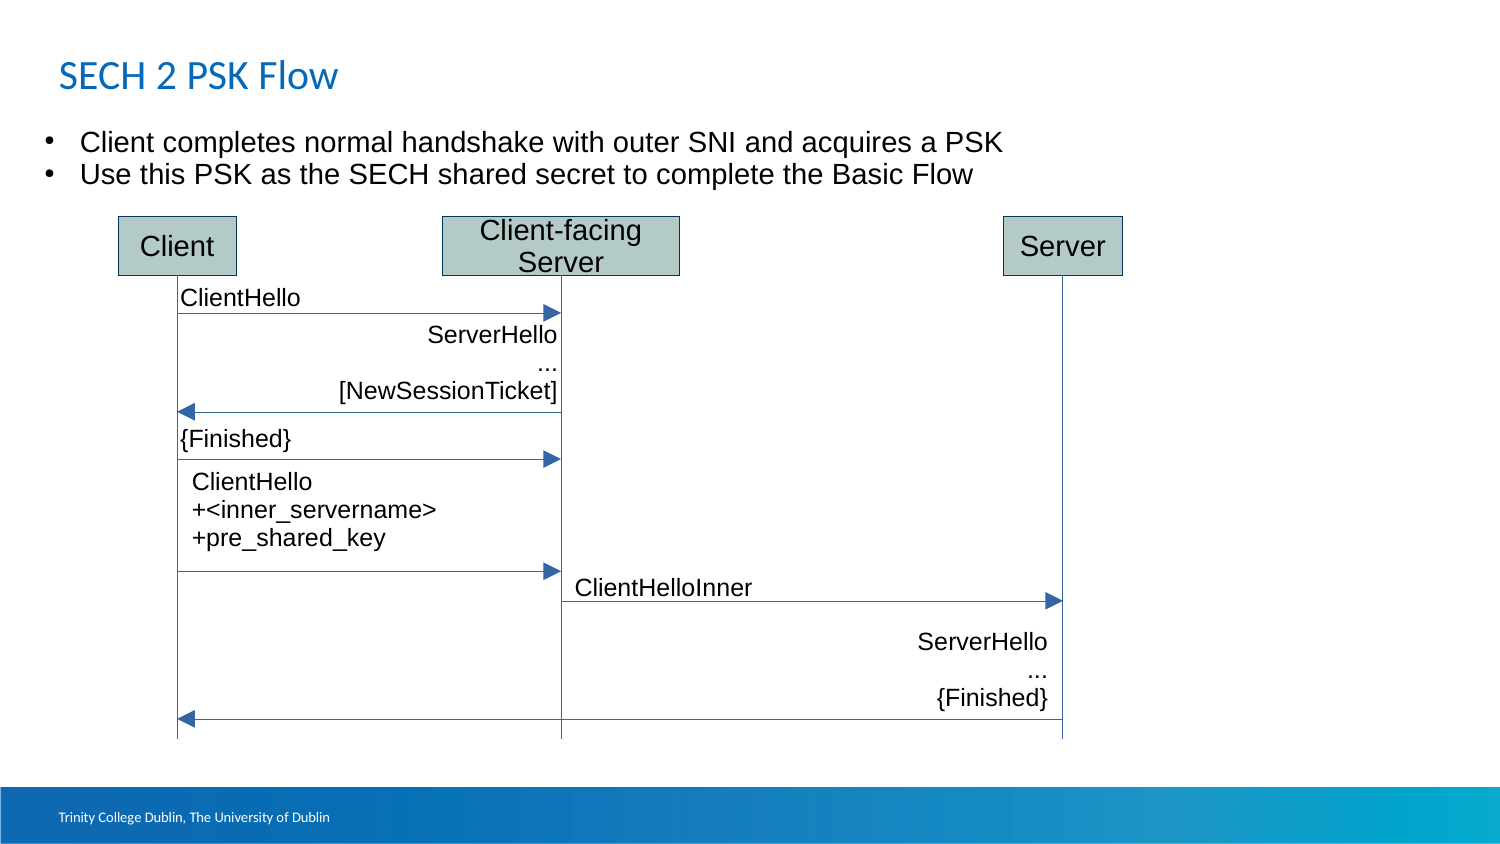

# SECH 2 PSK Flow
Client completes normal handshake with outer SNI and acquires a PSK
Use this PSK as the SECH shared secret to complete the Basic Flow
Client
Client-facing
Server
Server
ClientHello
ServerHello
...
[NewSessionTicket]
{Finished}
ClientHello
+<inner_servername>
+pre_shared_key
ClientHelloInner
ServerHello
...
{Finished}